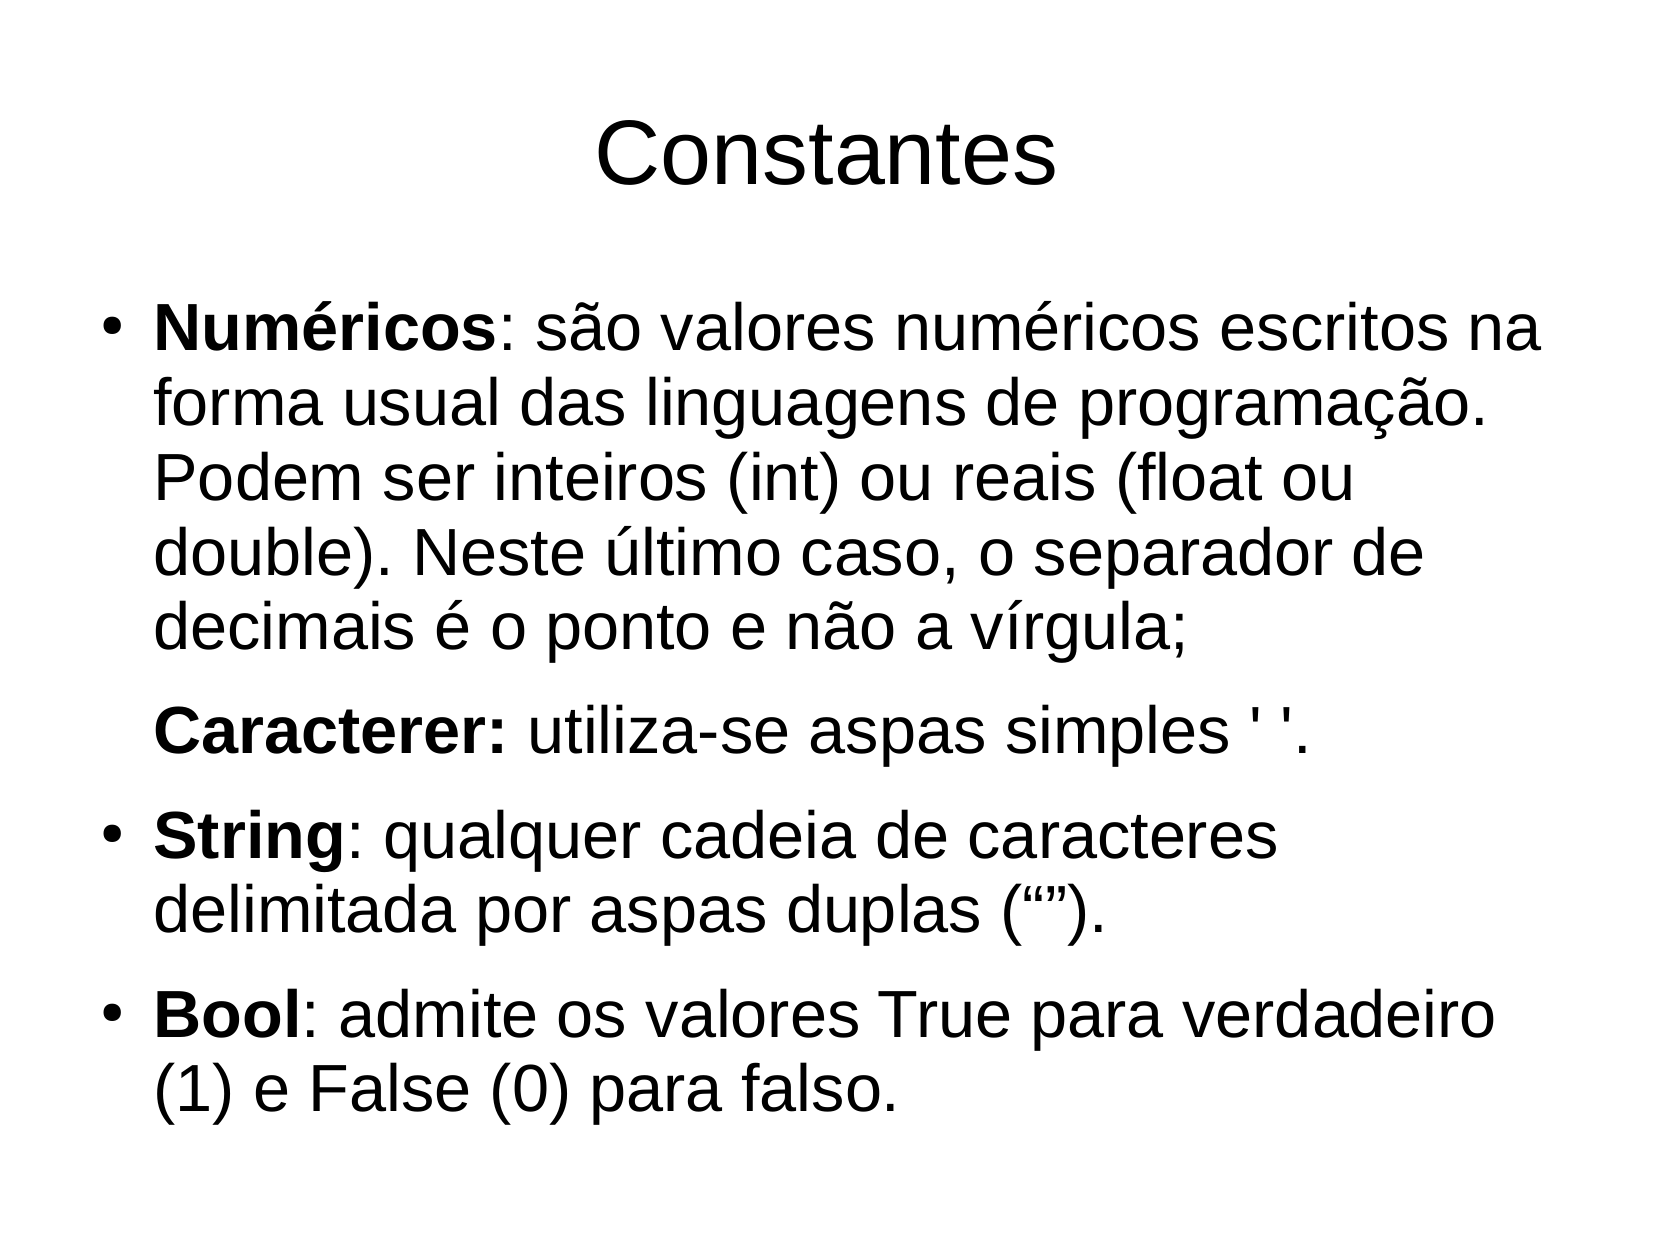

# Constantes
Numéricos: são valores numéricos escritos na forma usual das linguagens de programação. Podem ser inteiros (int) ou reais (float ou double). Neste último caso, o separador de decimais é o ponto e não a vírgula;
Caracterer: utiliza-se aspas simples ' '.
String: qualquer cadeia de caracteres delimitada por aspas duplas (“”).
Bool: admite os valores True para verdadeiro (1) e False (0) para falso.